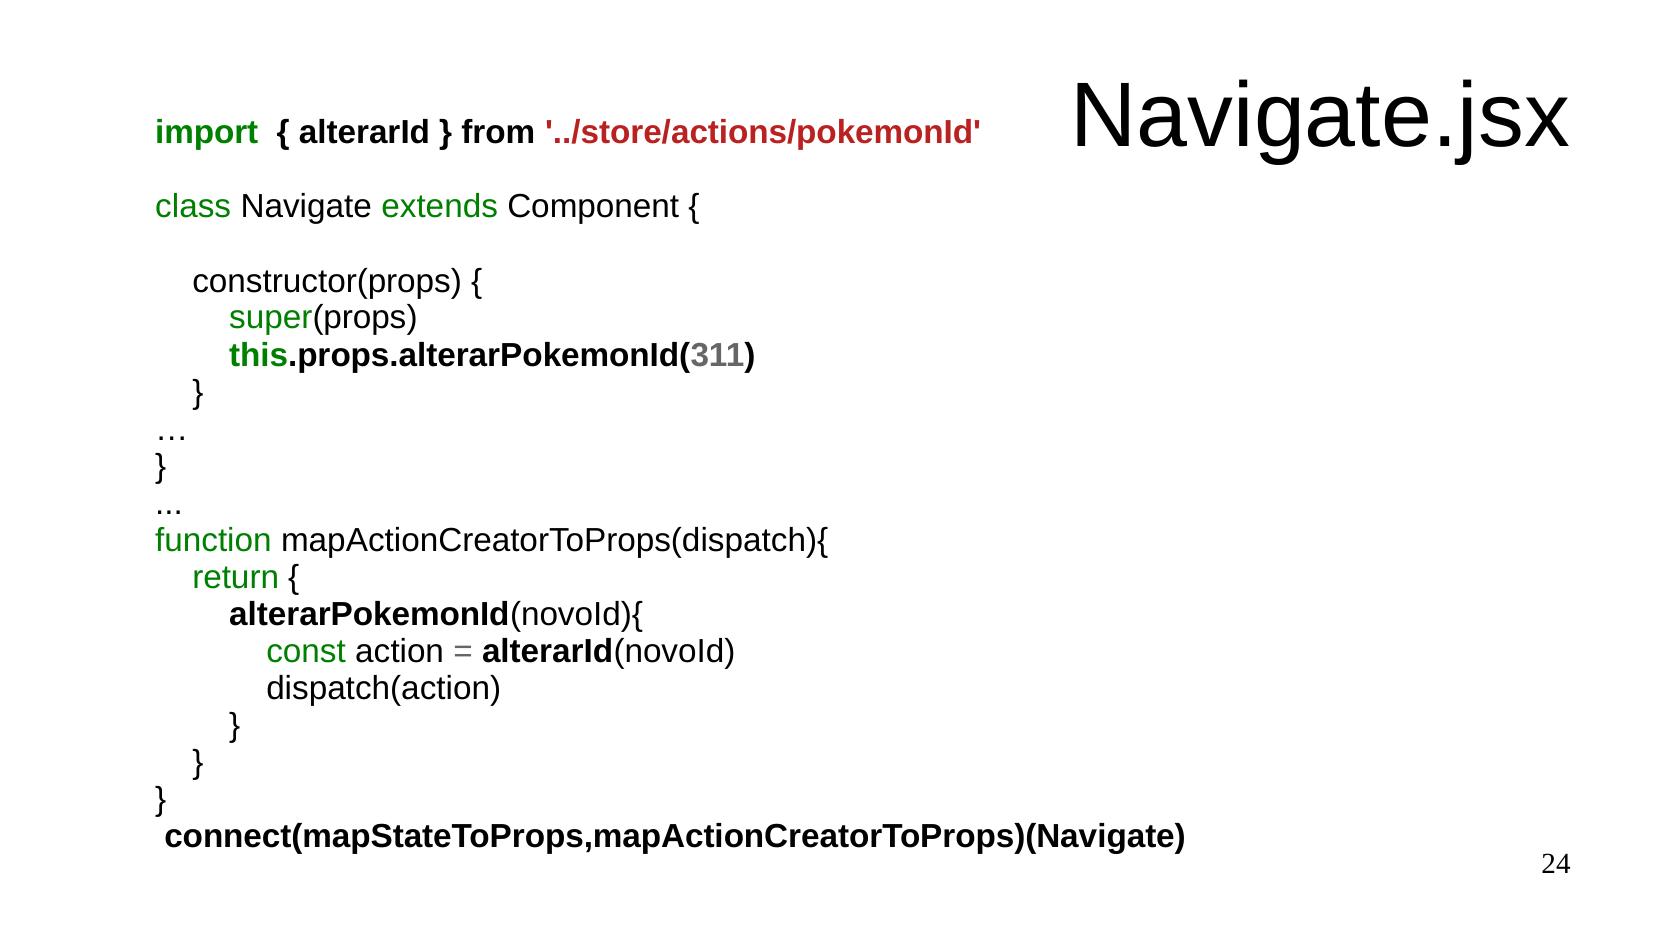

# Navigate.jsx
import { alterarId } from '../store/actions/pokemonId'
class Navigate extends Component {
 constructor(props) {
 super(props)
 this.props.alterarPokemonId(311)
 }
…
}
...
function mapActionCreatorToProps(dispatch){
 return {
 alterarPokemonId(novoId){
 const action = alterarId(novoId)
 dispatch(action)
 }
 }
}
 connect(mapStateToProps,mapActionCreatorToProps)(Navigate)
24